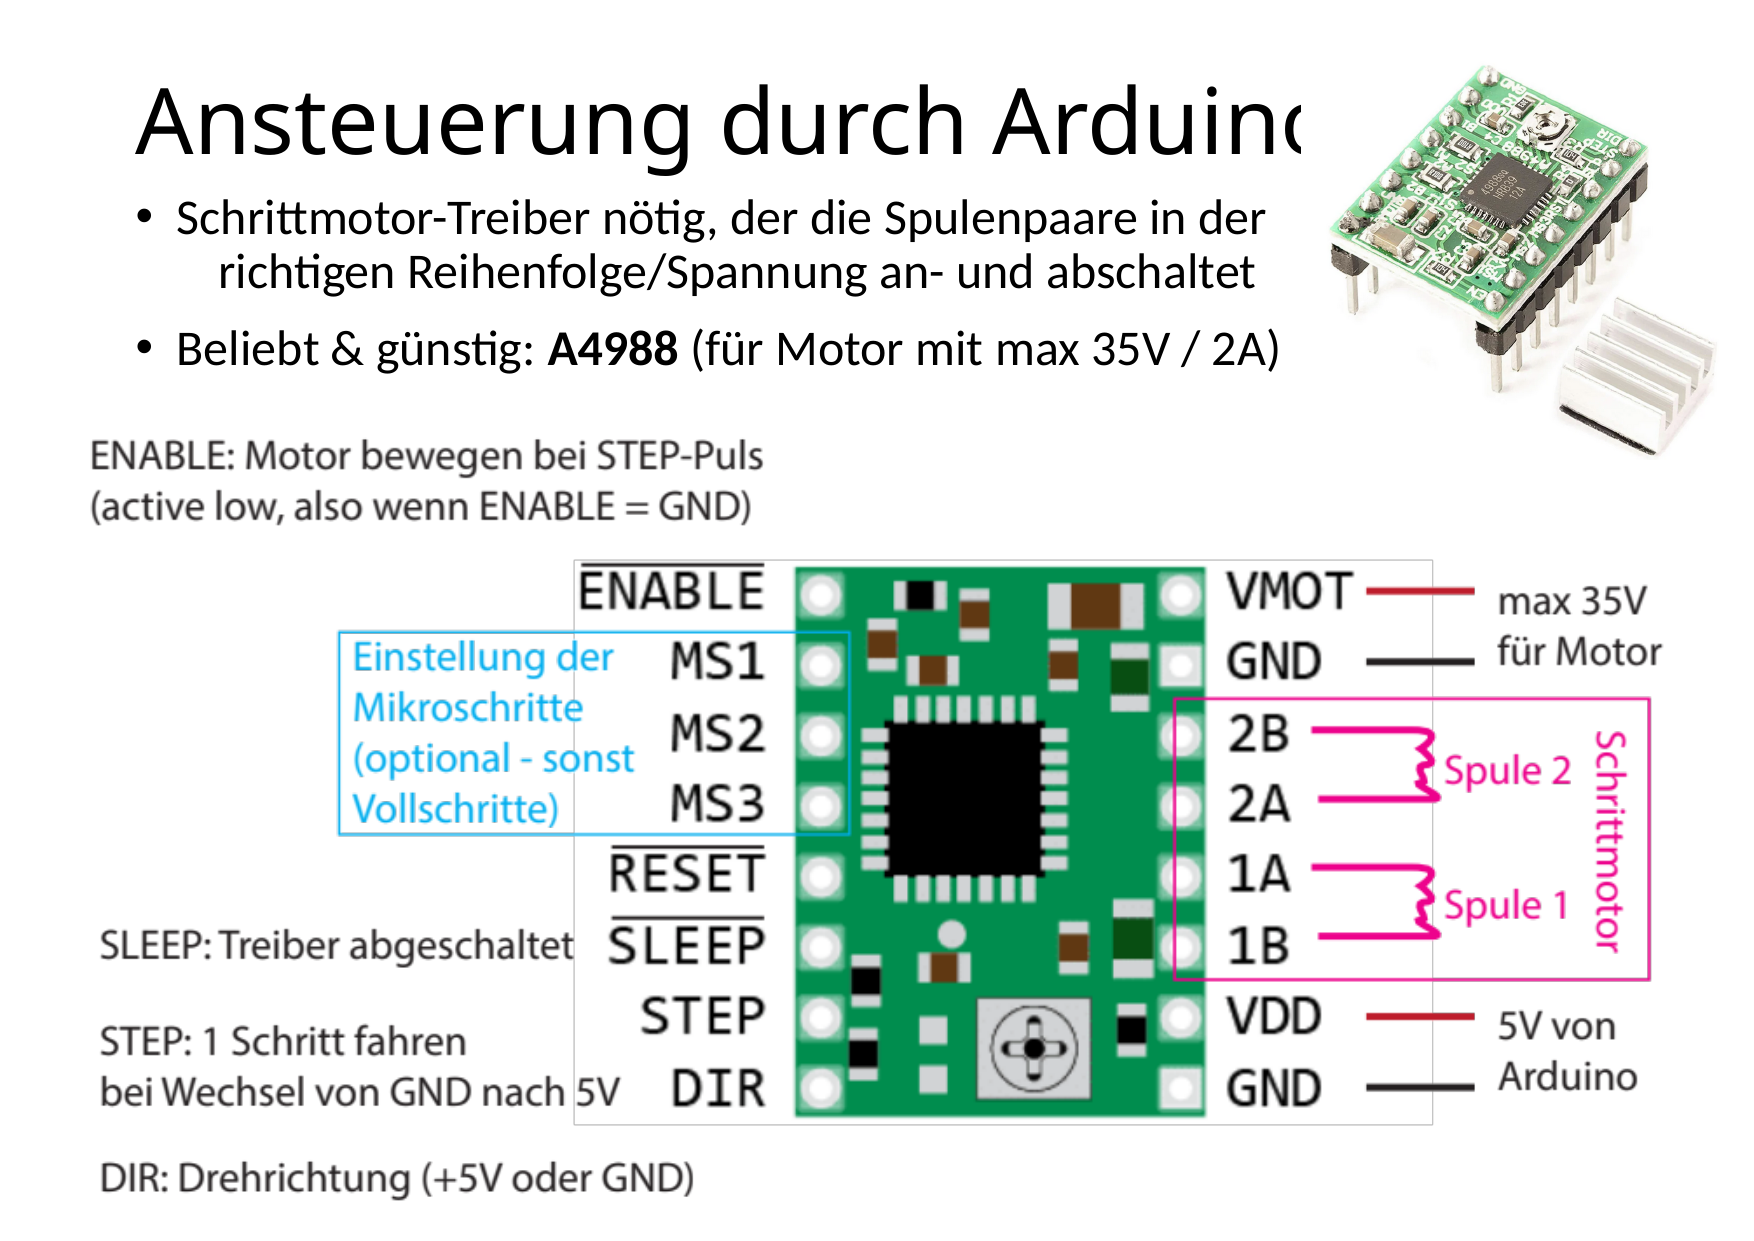

# Ansteuerung durch Arduino
Schrittmotor-Treiber nötig, der die Spulenpaare in der richtigen Reihenfolge/Spannung an- und abschaltet
Beliebt & günstig: A4988 (für Motor mit max 35V / 2A)